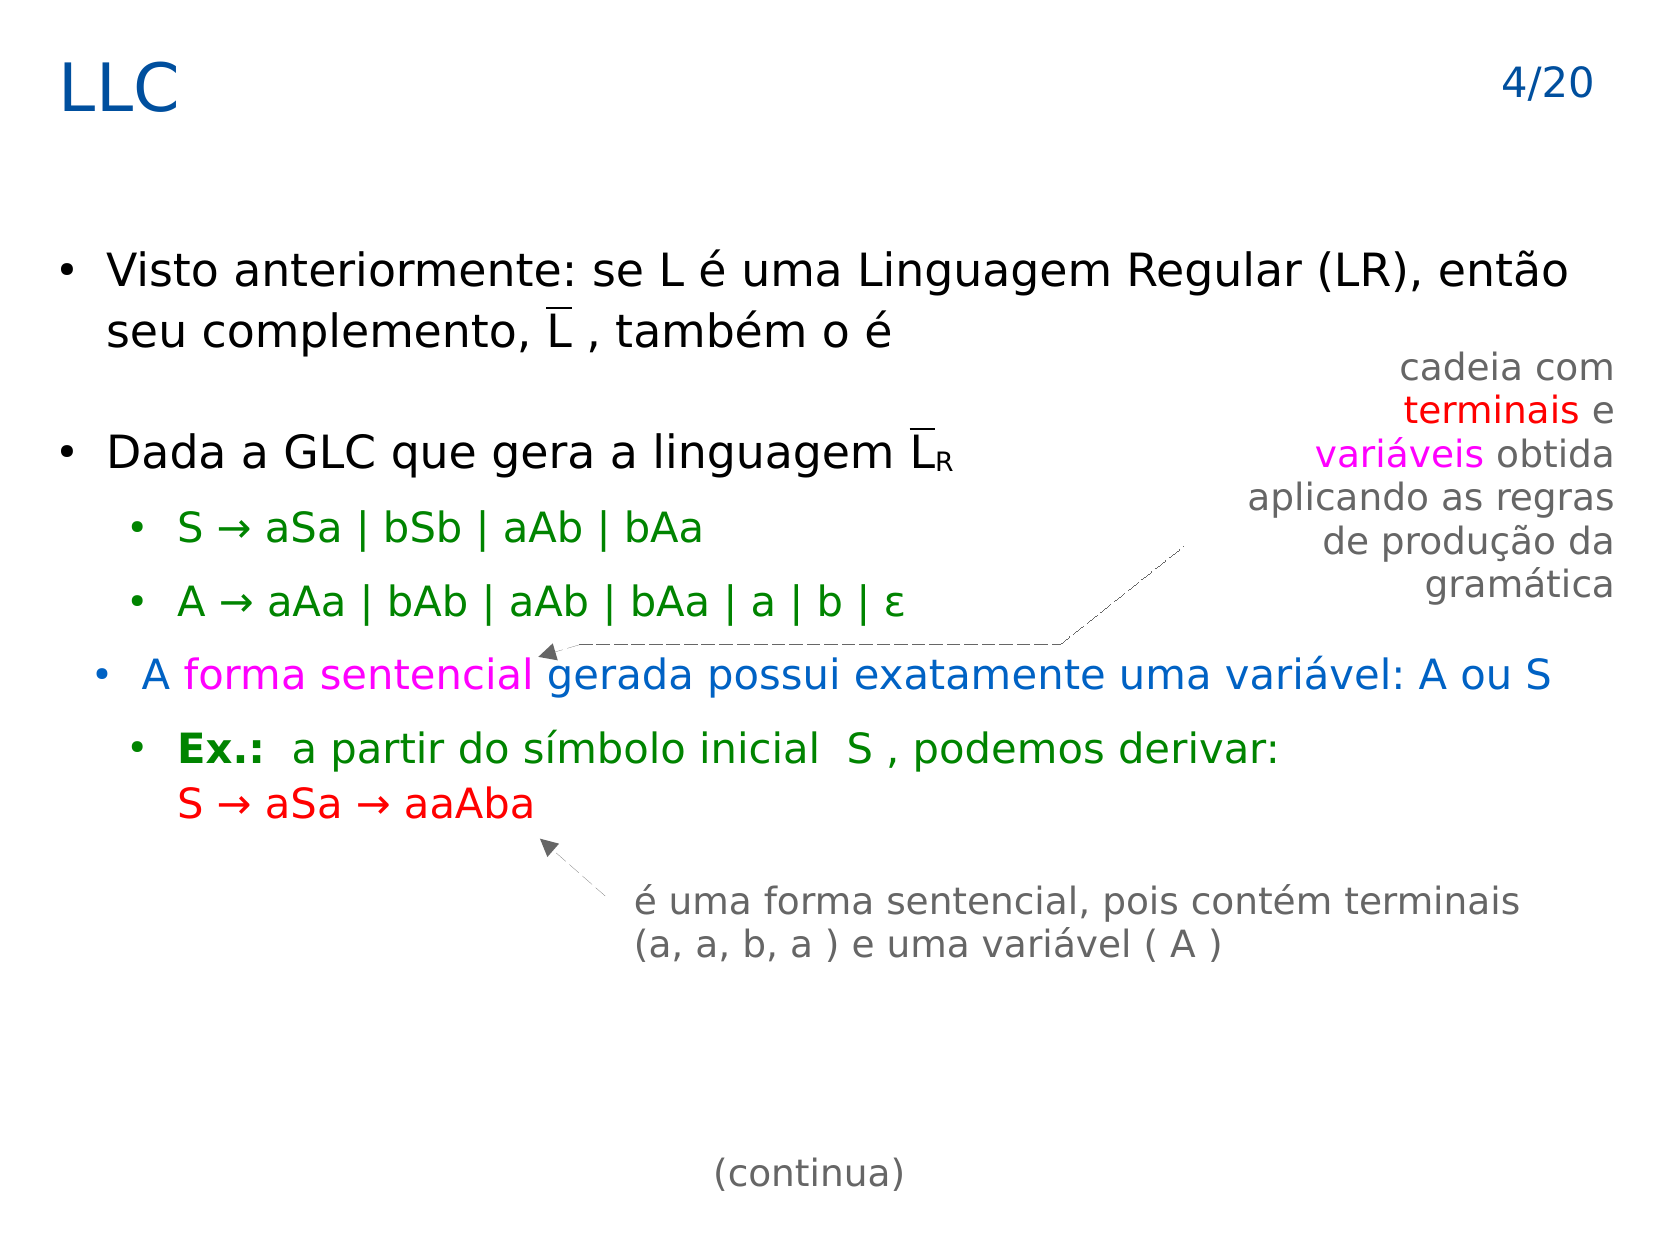

# LLC
4
Visto anteriormente: se L é uma Linguagem Regular (LR), então seu complemento, L , também o é
Dada a GLC que gera a linguagem LR
S → aSa | bSb | aAb | bAa
A → aAa | bAb | aAb | bAa | a | b | ε
A forma sentencial gerada possui exatamente uma variável: A ou S
Ex.: a partir do símbolo inicial S , podemos derivar:
S → aSa → aaAba
cadeia com terminais e variáveis obtida aplicando as regras de produção da gramática
é uma forma sentencial, pois contém terminais
(a, a, b, a ) e uma variável ( A )
(continua)